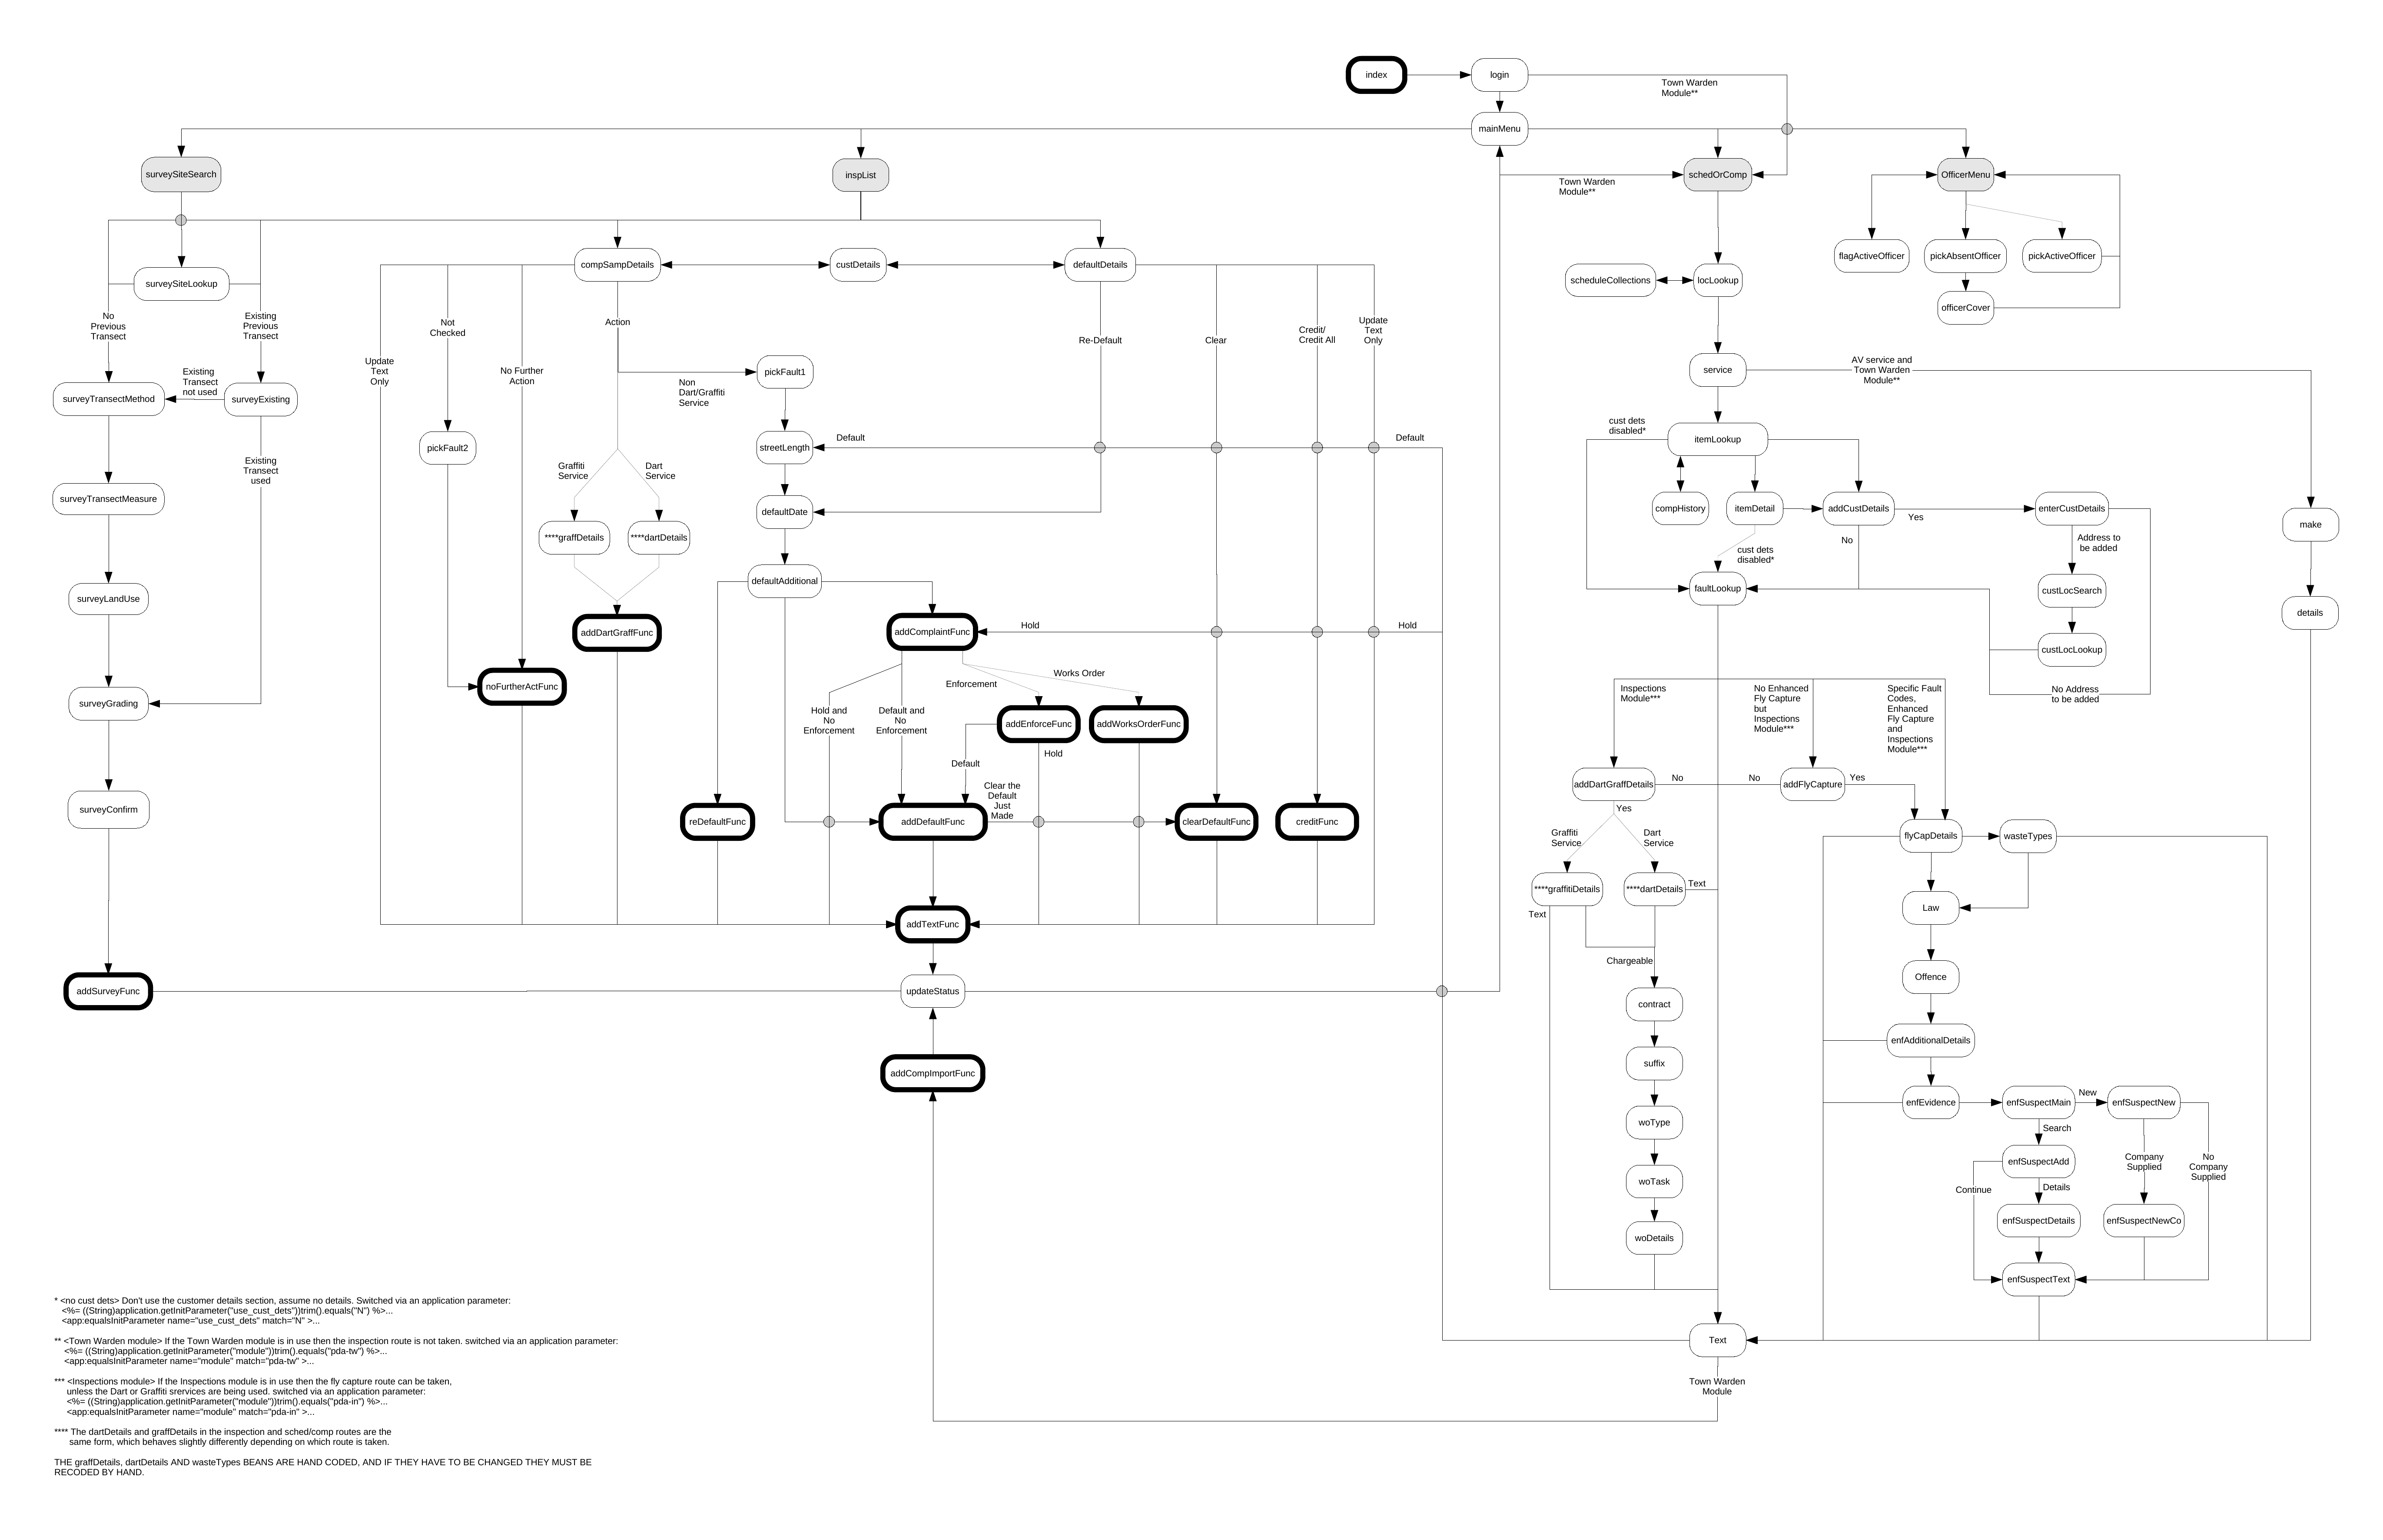

login
index
Town Warden
Module**
mainMenu
surveySiteSearch
OfficerMenu
schedOrComp
inspList
Town Warden
Module**
pickActiveOfficer
flagActiveOfficer
pickAbsentOfficer
compSampDetails
custDetails
defaultDetails
locLookup
scheduleCollections
surveySiteLookup
officerCover
Existing
Previous
Transect
No
Previous
Transect
Update
Text
Only
Action
Not
Checked
Credit/
Credit All
Re-Default
Clear
service
AV service and
Town Warden
Module**
pickFault1
Update
Text
Only
No Further
Action
Existing Transect not used
Non
Dart/Graffiti
Service
surveyTransectMethod
surveyExisting
cust dets
disabled*
itemLookup
streetLength
pickFault2
Default
Default
Existing Transect used
Dart
Service
Graffiti
Service
surveyTransectMeasure
compHistory
itemDetail
addCustDetails
enterCustDetails
defaultDate
make
Yes
****graffDetails
****dartDetails
Address to
 be added
No
cust dets
disabled*
defaultAdditional
faultLookup
custLocSearch
surveyLandUse
details
addComplaintFunc
addDartGraffFunc
Hold
Hold
custLocLookup
Works Order
noFurtherActFunc
Enforcement
No Enhanced
Fly Capture
but
Inspections
Module***
Inspections
Module***
Specific Fault
Codes,
Enhanced
Fly Capture
and
Inspections
Module***
No Address
to be added
surveyGrading
Hold and
No
Enforcement
Default and
No
Enforcement
addEnforceFunc
addWorksOrderFunc
Hold
Default
addFlyCapture
addDartGraffDetails
Yes
No
No
Clear the
Default
Just
Made
surveyConfirm
Yes
clearDefaultFunc
addDefaultFunc
creditFunc
reDefaultFunc
flyCapDetails
wasteTypes
Dart
Service
Graffiti
Service
****graffitiDetails
****dartDetails
Text
Law
addTextFunc
Text
Chargeable
Offence
updateStatus
addSurveyFunc
contract
enfAdditionalDetails
suffix
addCompImportFunc
enfEvidence
enfSuspectMain
enfSuspectNew
New
woType
Search
enfSuspectAdd
Company
Supplied
No
Company
Supplied
woTask
Details
Continue
enfSuspectDetails
enfSuspectNewCo
woDetails
enfSuspectText
* <no cust dets> Don't use the customer details section, assume no details. Switched via an application parameter:
 <%= ((String)application.getInitParameter("use_cust_dets"))trim().equals("N") %>...
 <app:equalsInitParameter name="use_cust_dets" match="N" >...
** <Town Warden module> If the Town Warden module is in use then the inspection route is not taken. switched via an application parameter:
 <%= ((String)application.getInitParameter("module"))trim().equals("pda-tw") %>...
 <app:equalsInitParameter name="module" match="pda-tw" >...
*** <Inspections module> If the Inspections module is in use then the fly capture route can be taken,
 unless the Dart or Graffiti srervices are being used. switched via an application parameter:
 <%= ((String)application.getInitParameter("module"))trim().equals("pda-in") %>...
 <app:equalsInitParameter name="module" match="pda-in" >...
**** The dartDetails and graffDetails in the inspection and sched/comp routes are the
 same form, which behaves slightly differently depending on which route is taken.
THE graffDetails, dartDetails AND wasteTypes BEANS ARE HAND CODED, AND IF THEY HAVE TO BE CHANGED THEY MUST BE
RECODED BY HAND.
Text
Town Warden
Module